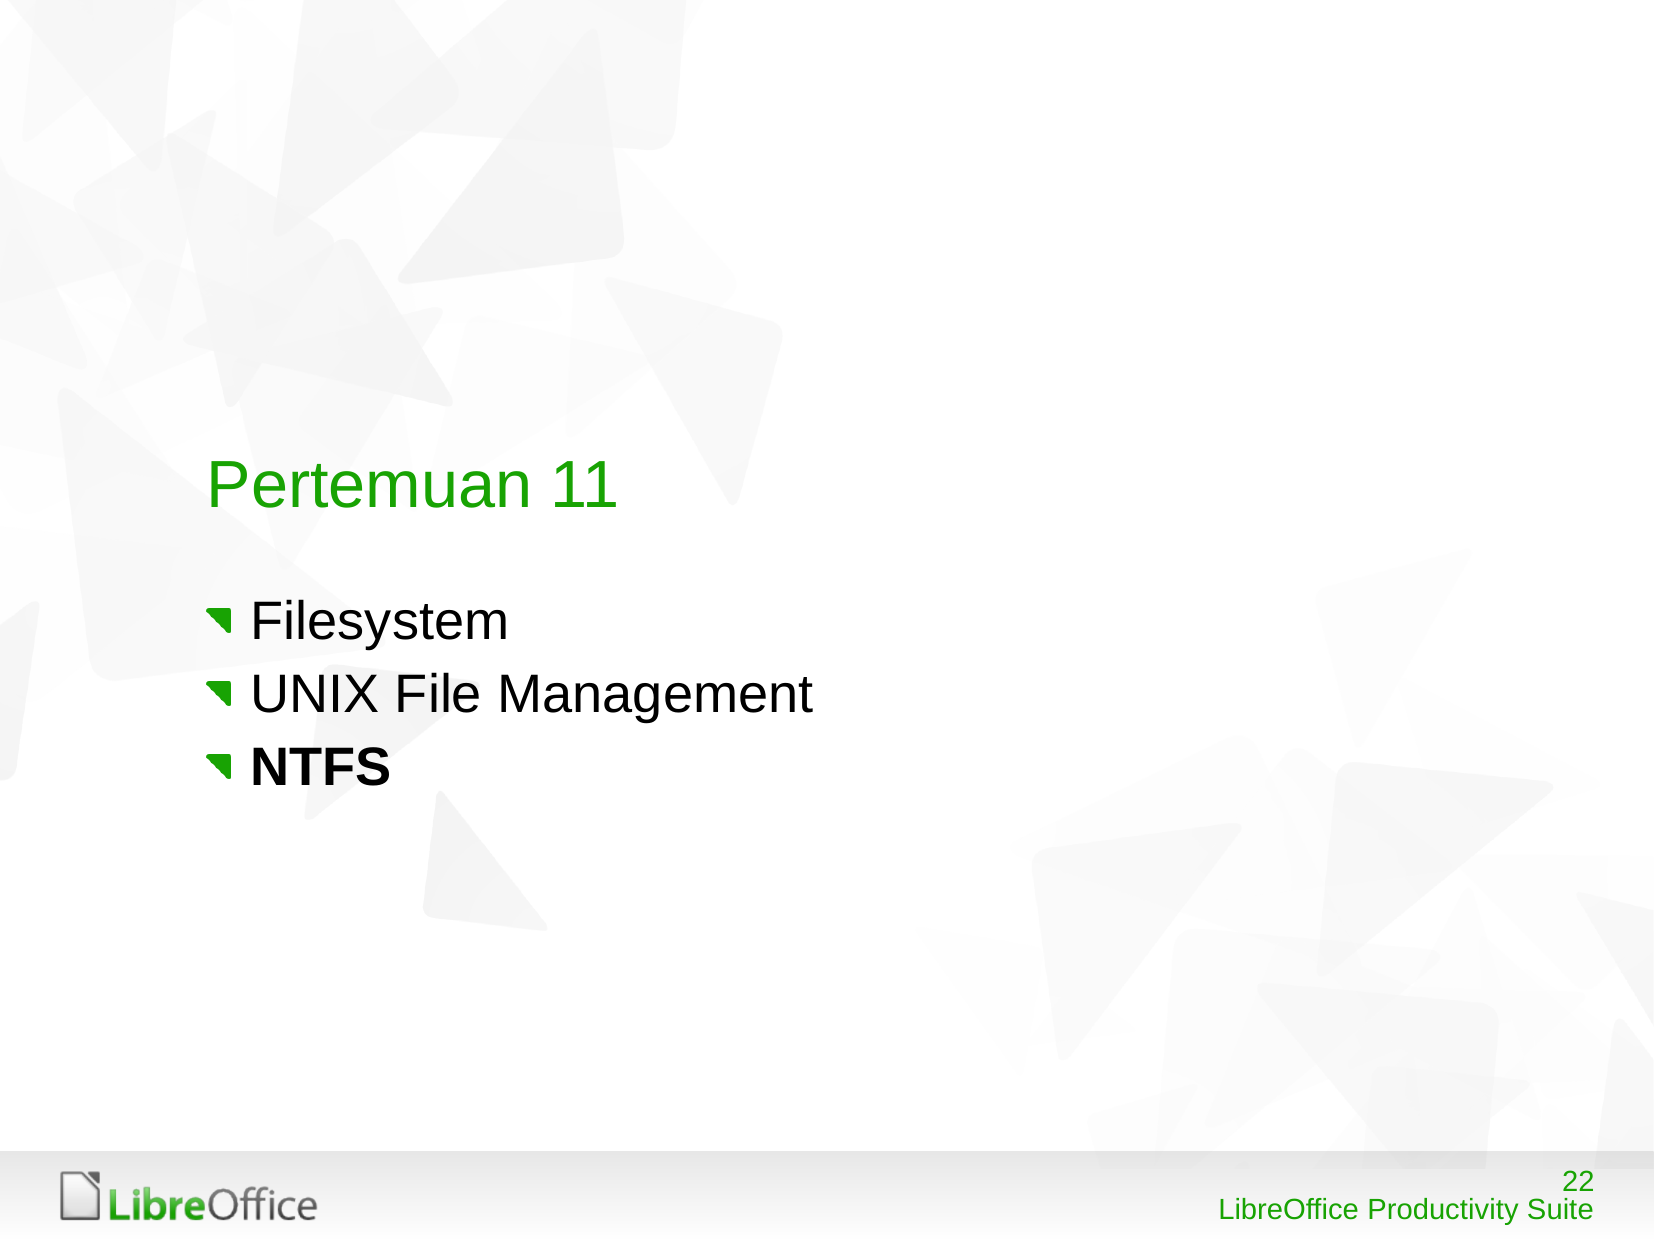

# Pertemuan 11
Filesystem
UNIX File Management
NTFS
22
LibreOffice Productivity Suite